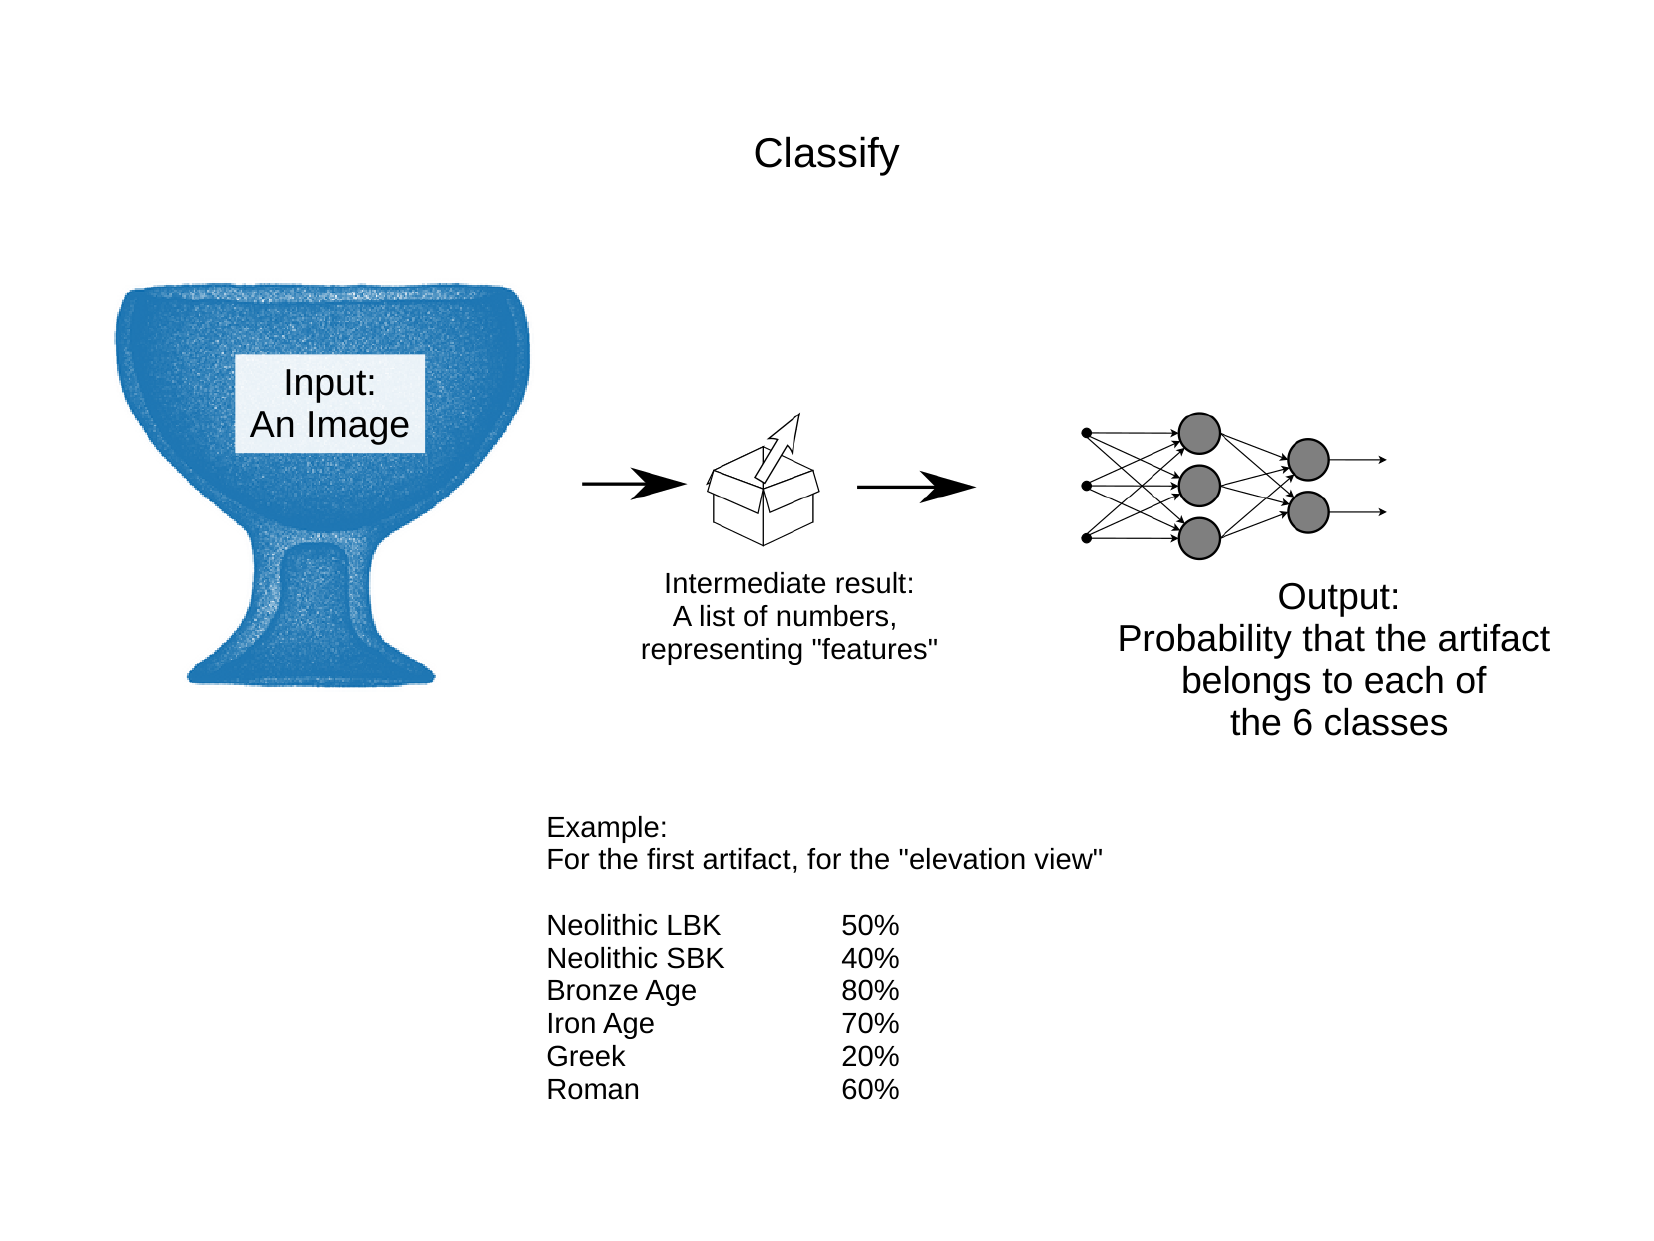

# Classify
Input:
An Image
Intermediate result:
A list of numbers,
representing "features"
Output:
Probability that the artifact
belongs to each of
the 6 classes
Example:
For the first artifact, for the "elevation view"
Neolithic LBK		50%
Neolithic SBK		40%
Bronze Age		80%
Iron Age			70%
Greek			20%
Roman			60%